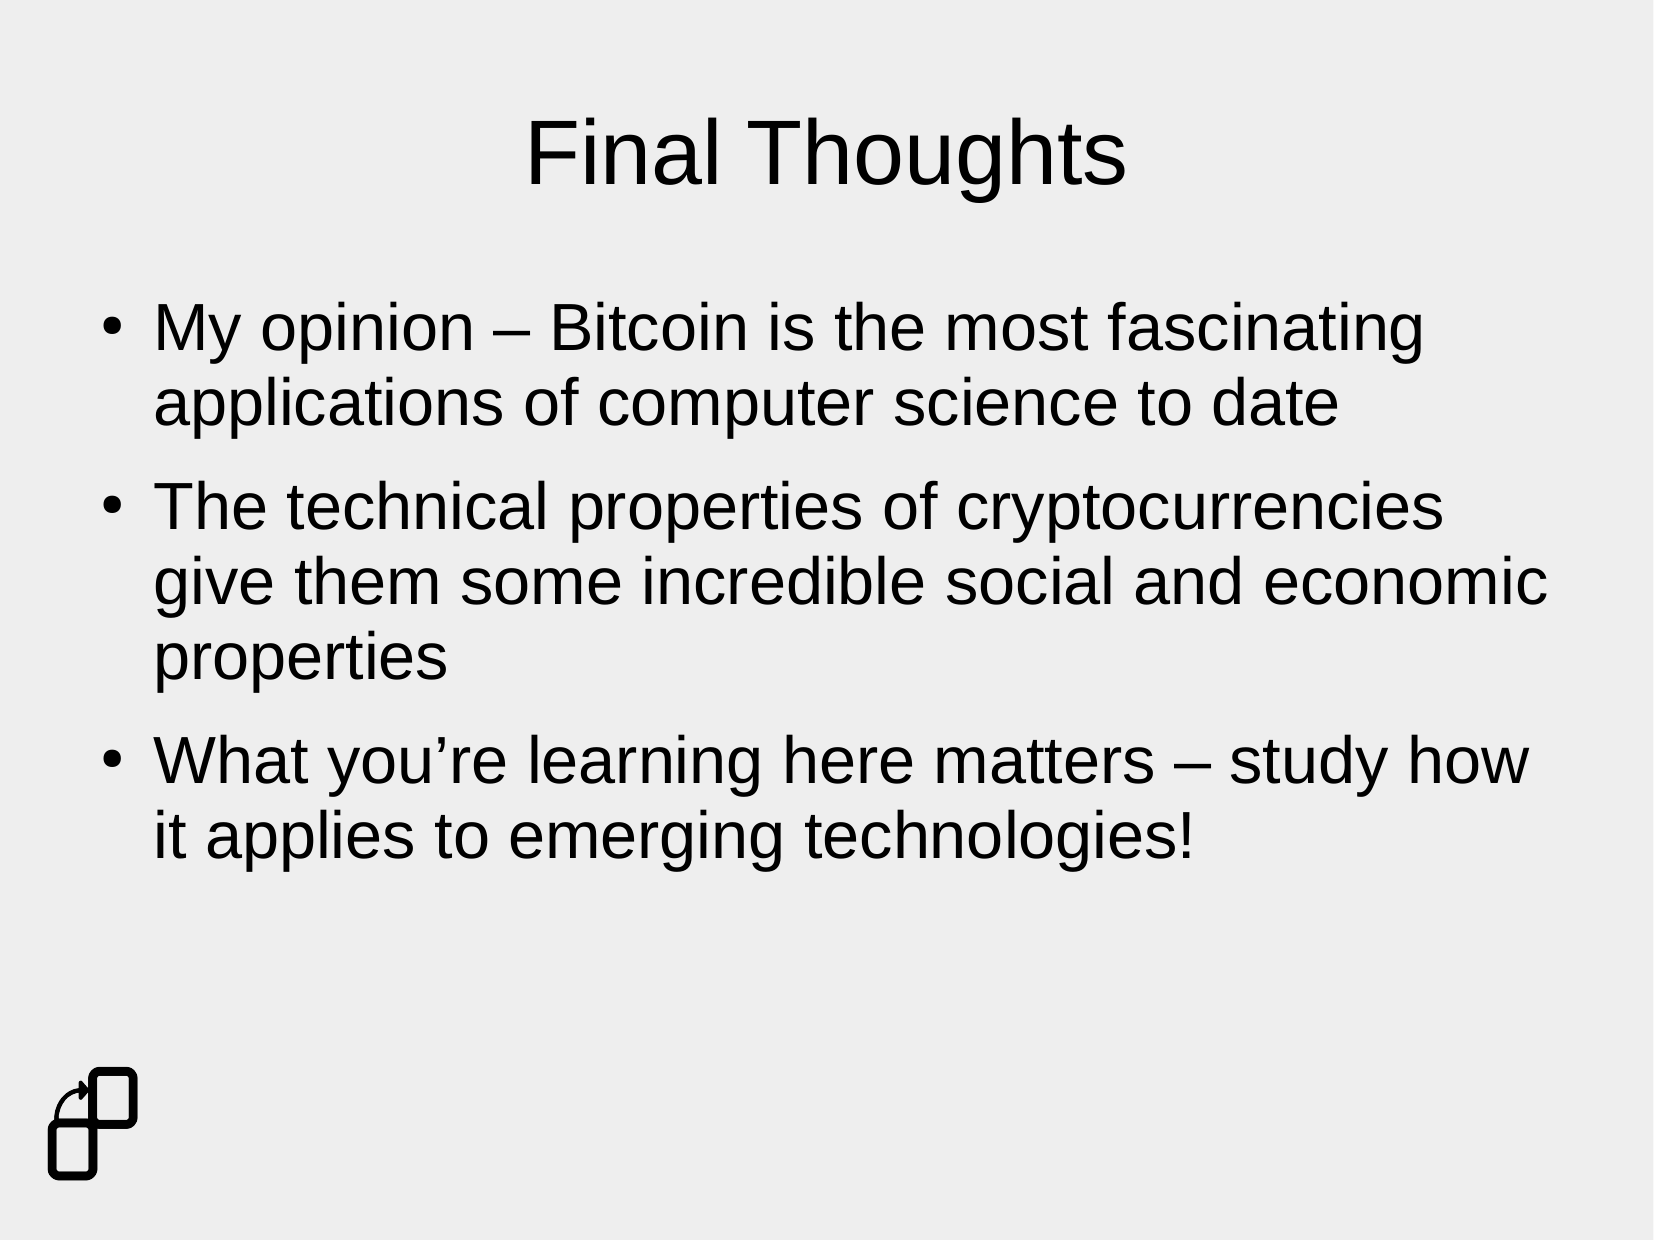

# Final Thoughts
My opinion – Bitcoin is the most fascinating applications of computer science to date
The technical properties of cryptocurrencies give them some incredible social and economic properties
What you’re learning here matters – study how it applies to emerging technologies!